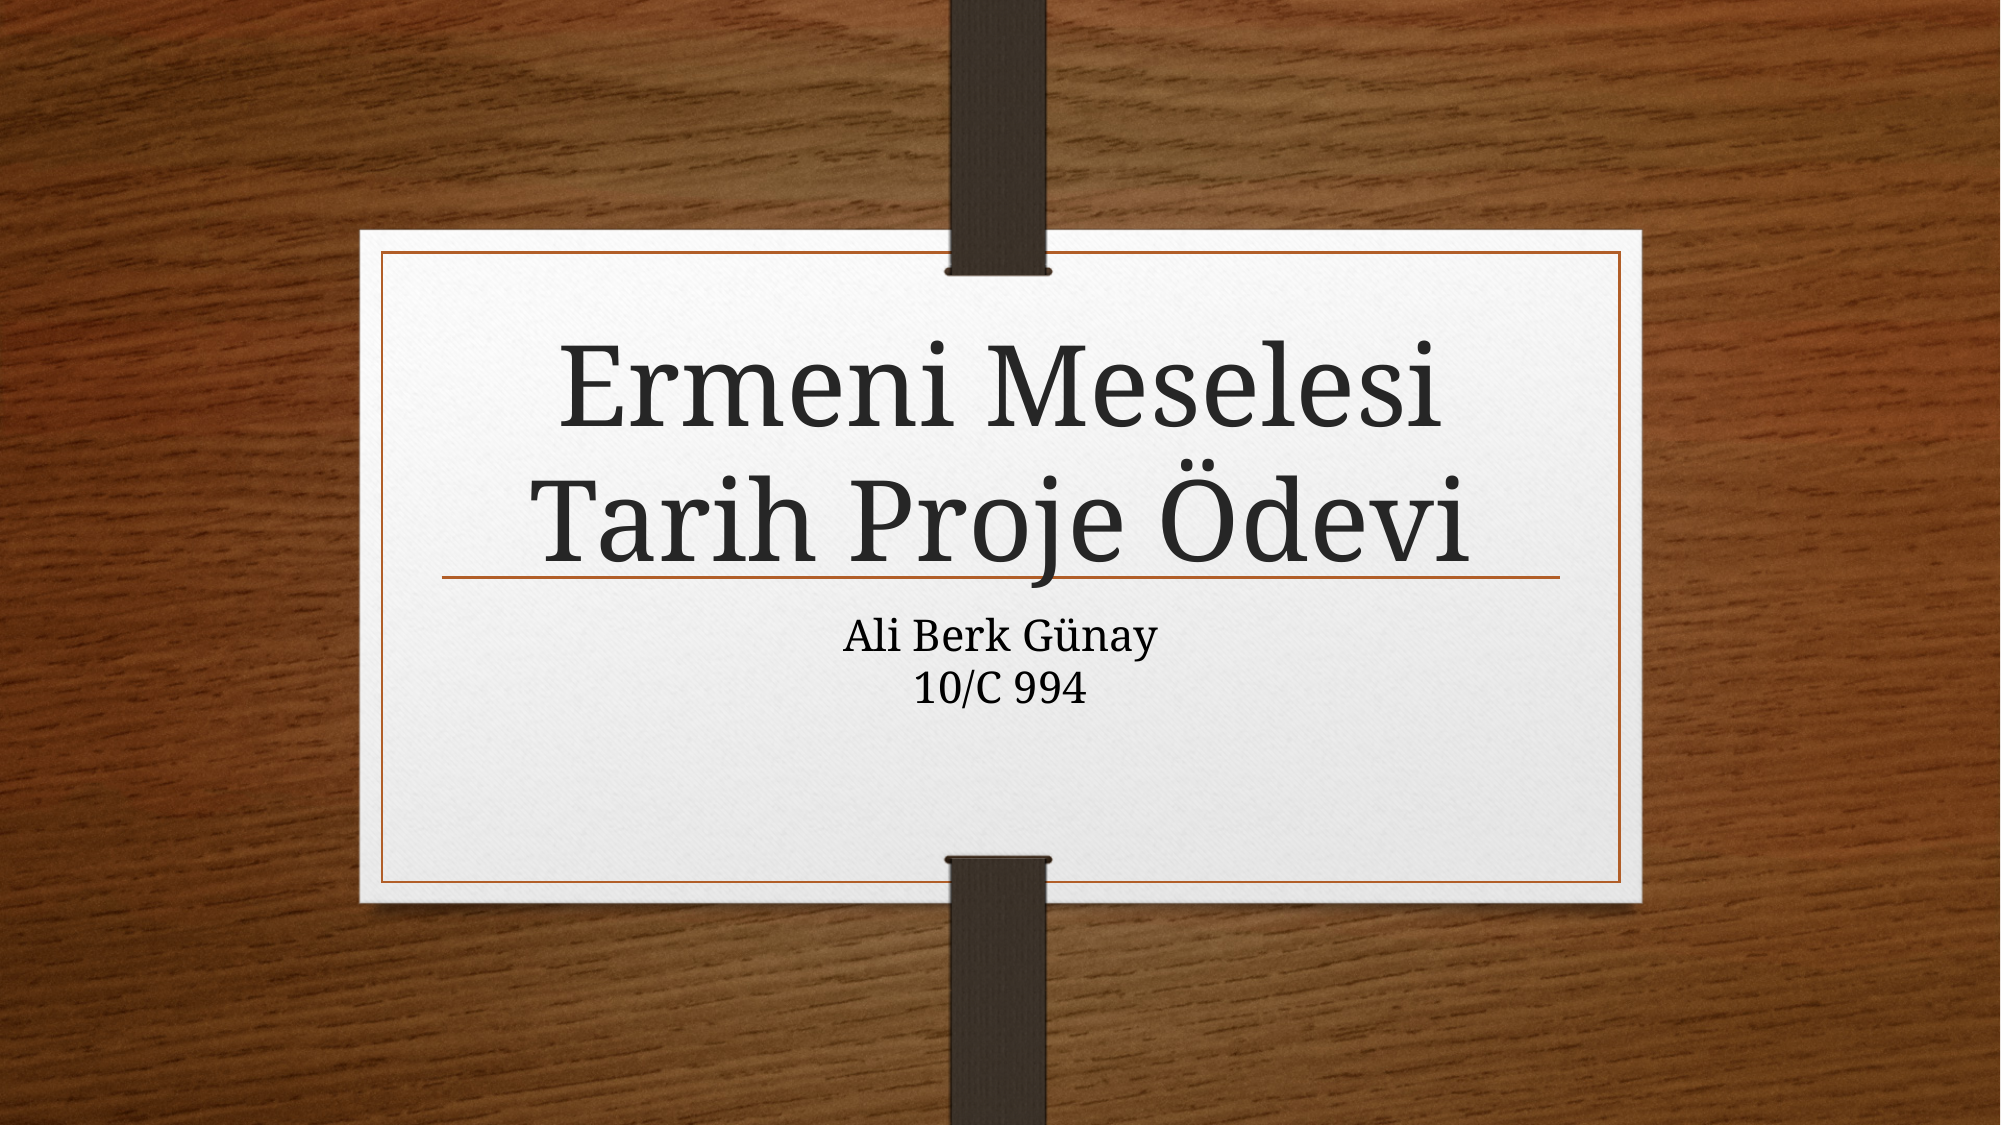

# Ermeni Meselesi Tarih Proje Ödevi
Ali Berk Günay
10/C 994